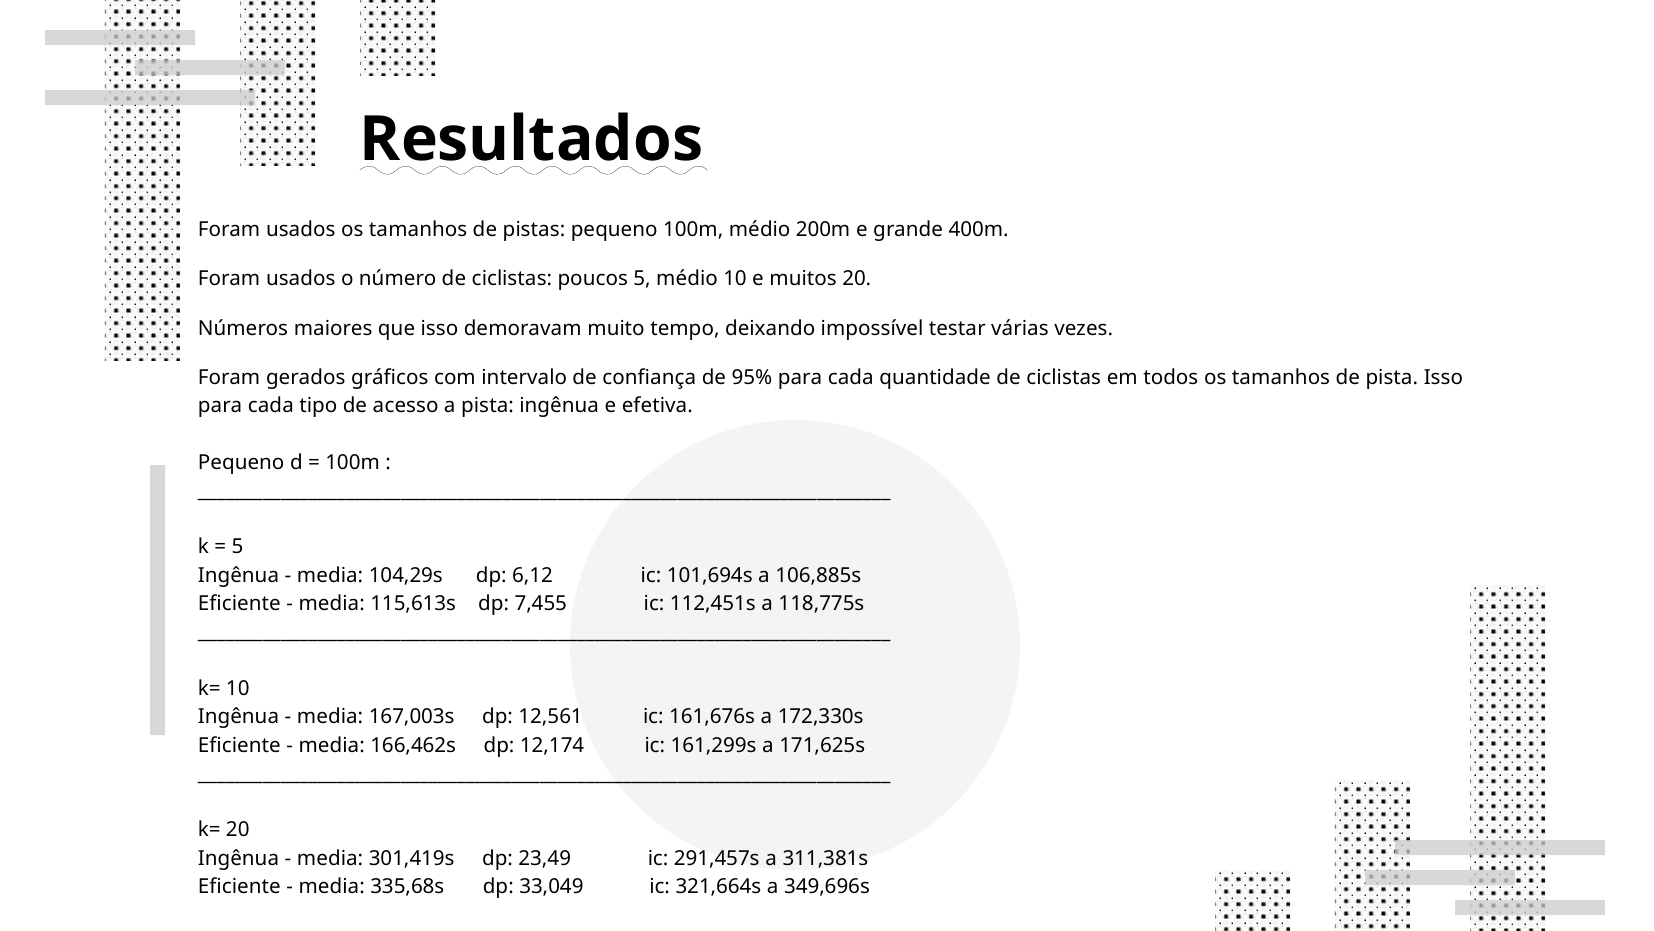

# Resultados
Foram usados os tamanhos de pistas: pequeno 100m, médio 200m e grande 400m.
Foram usados o número de ciclistas: poucos 5, médio 10 e muitos 20.
Números maiores que isso demoravam muito tempo, deixando impossível testar várias vezes.
Foram gerados gráficos com intervalo de confiança de 95% para cada quantidade de ciclistas em todos os tamanhos de pista. Isso para cada tipo de acesso a pista: ingênua e efetiva.
Pequeno d = 100m :
___________________________________________________________________________
k = 5
Ingênua - media: 104,29s dp: 6,12 ic: 101,694s a 106,885s
Eficiente - media: 115,613s dp: 7,455 ic: 112,451s a 118,775s
___________________________________________________________________________
k= 10
Ingênua - media: 167,003s dp: 12,561 ic: 161,676s a 172,330s
Eficiente - media: 166,462s dp: 12,174 ic: 161,299s a 171,625s
___________________________________________________________________________
k= 20
Ingênua - media: 301,419s dp: 23,49 ic: 291,457s a 311,381s
Eficiente - media: 335,68s dp: 33,049 ic: 321,664s a 349,696s